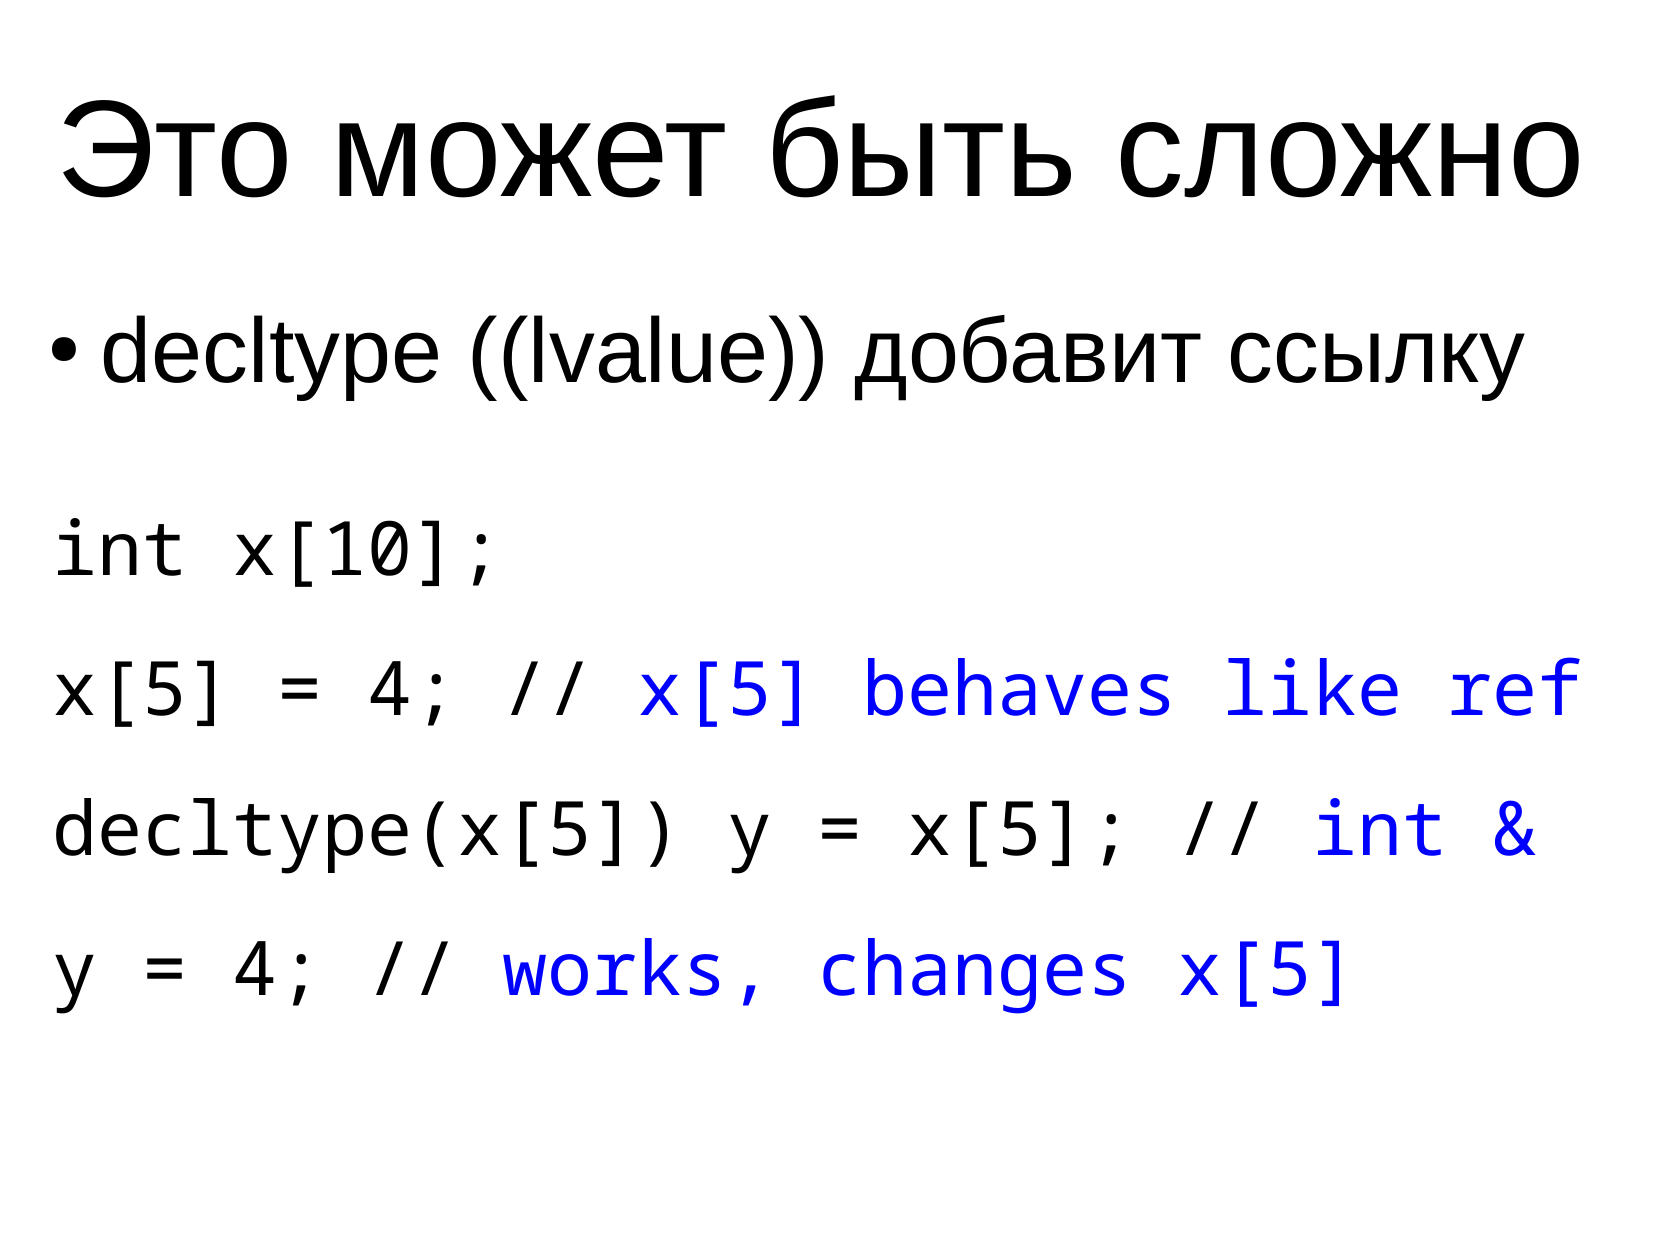

# Это может быть сложно
decltype ((lvalue)) добавит ссылку
int x[10];
x[5] = 4; // x[5] behaves like ref
decltype(x[5]) y = x[5]; // int &
y = 4; // works, changes x[5]